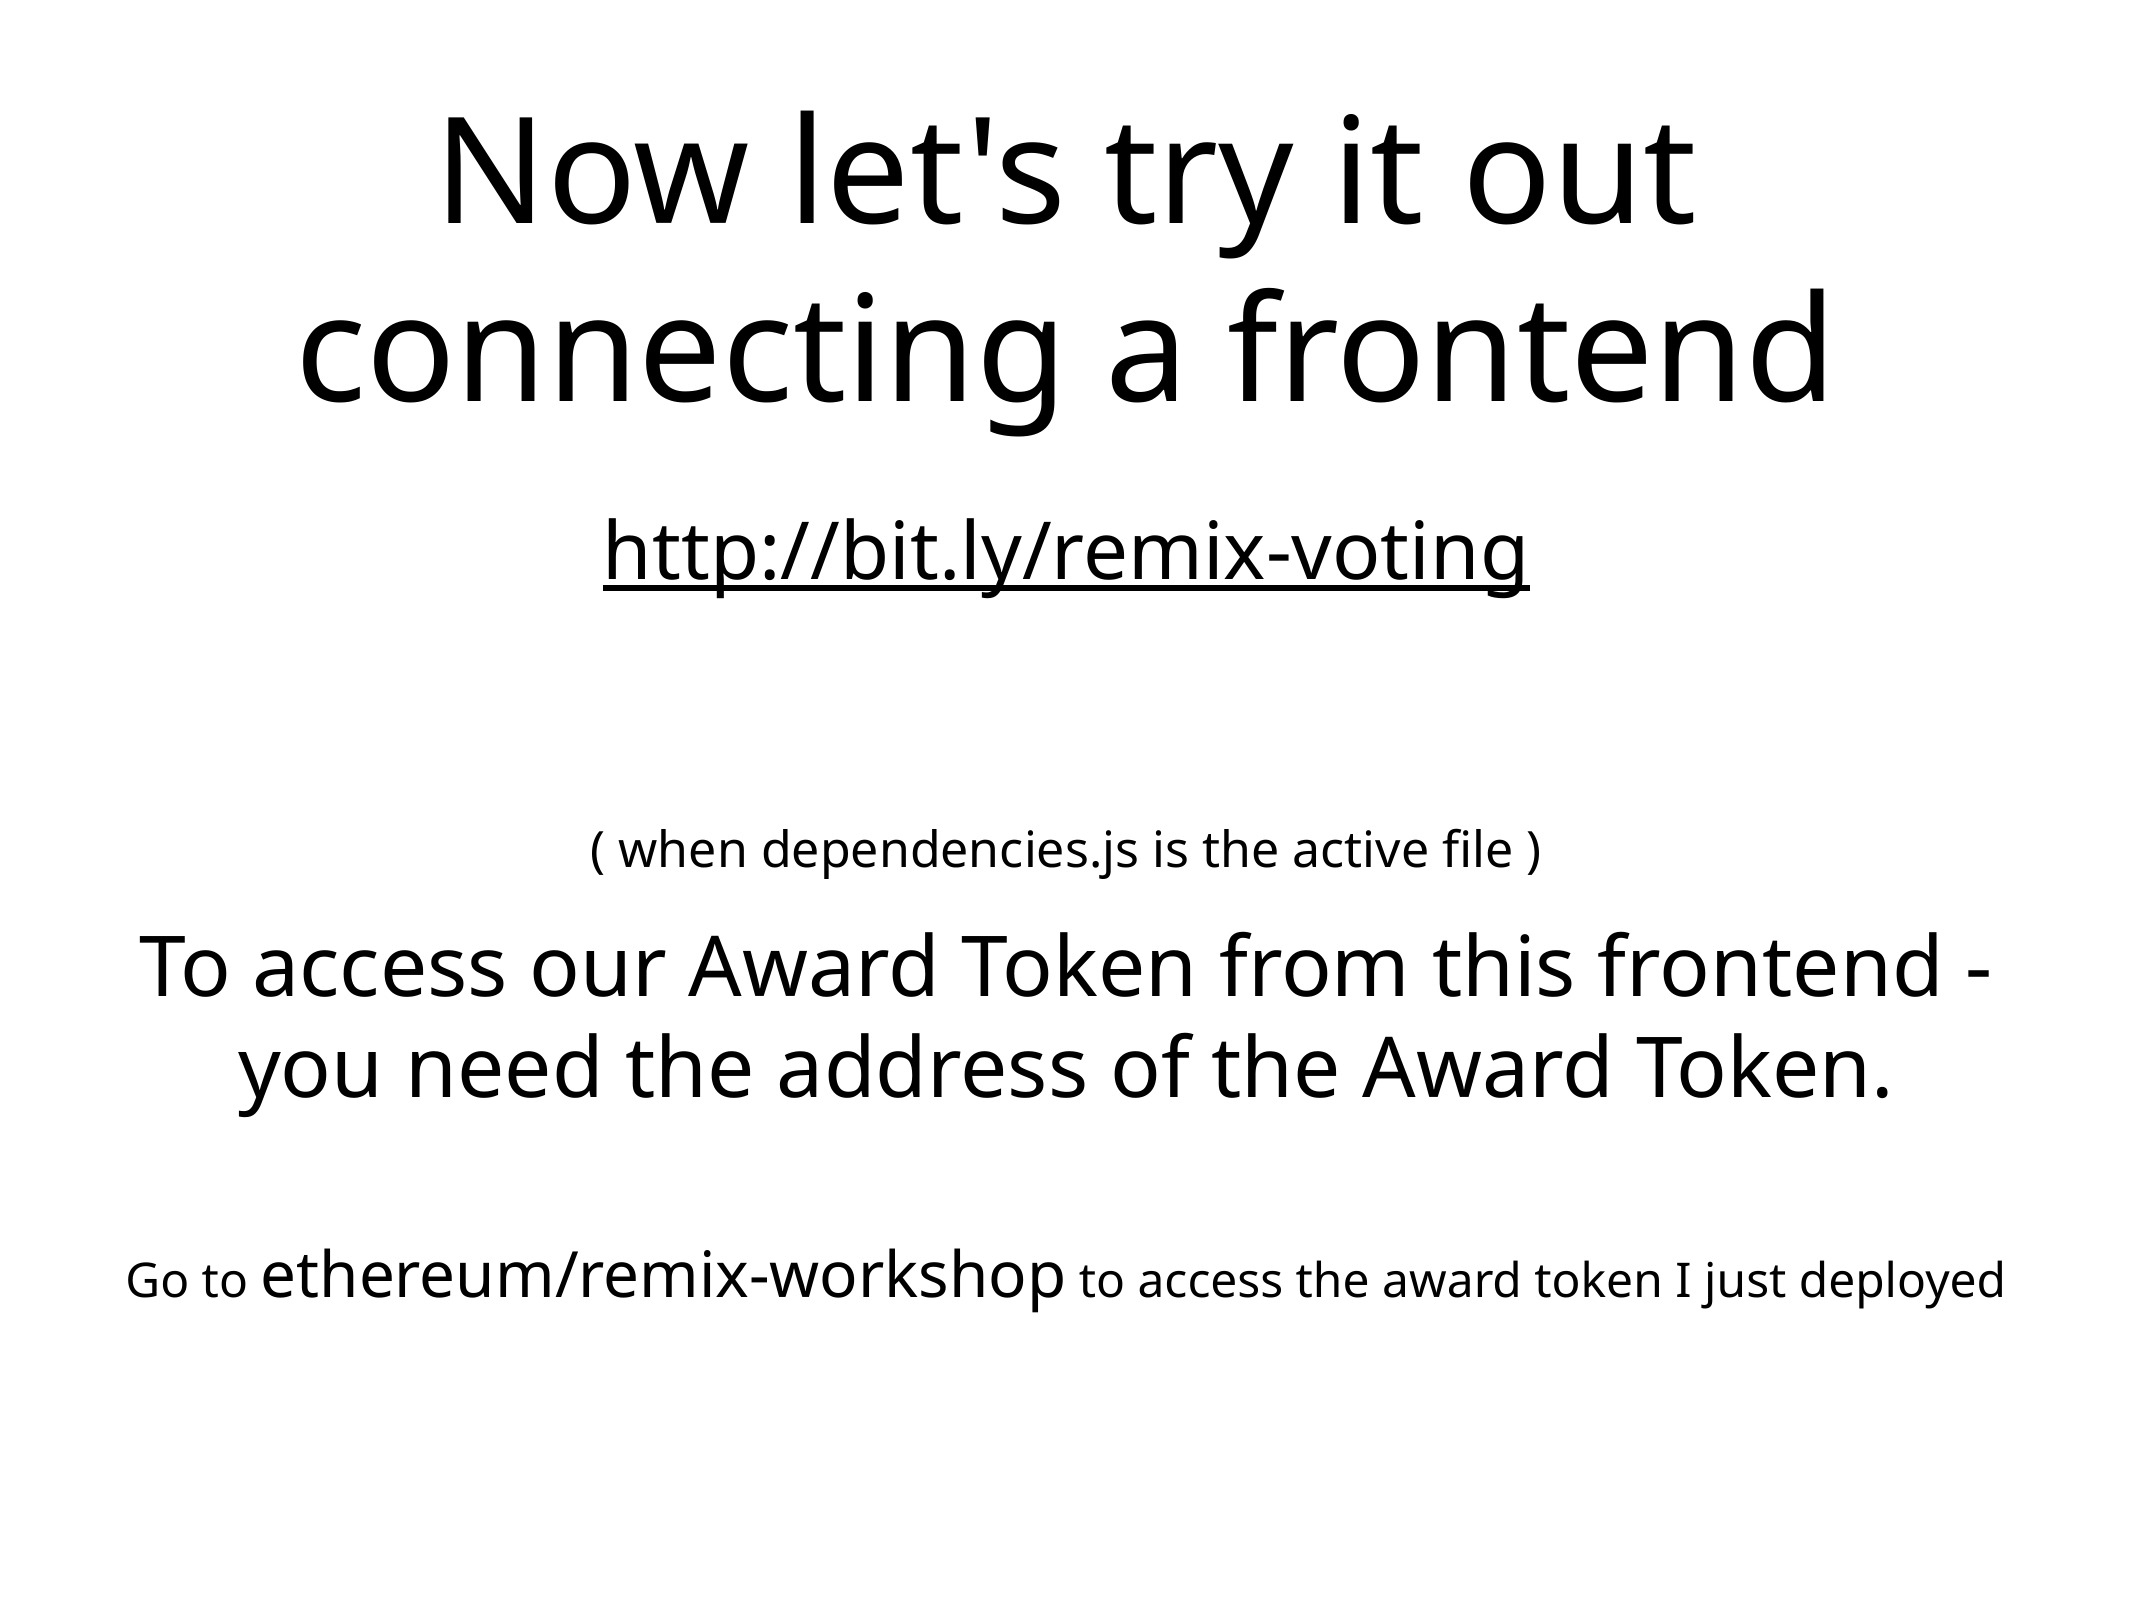

# Now let's try it out connecting a frontend
http://bit.ly/remix-voting
( when dependencies.js is the active file )
To access our Award Token from this frontend - you need the address of the Award Token.
Go to ethereum/remix-workshop to access the award token I just deployed